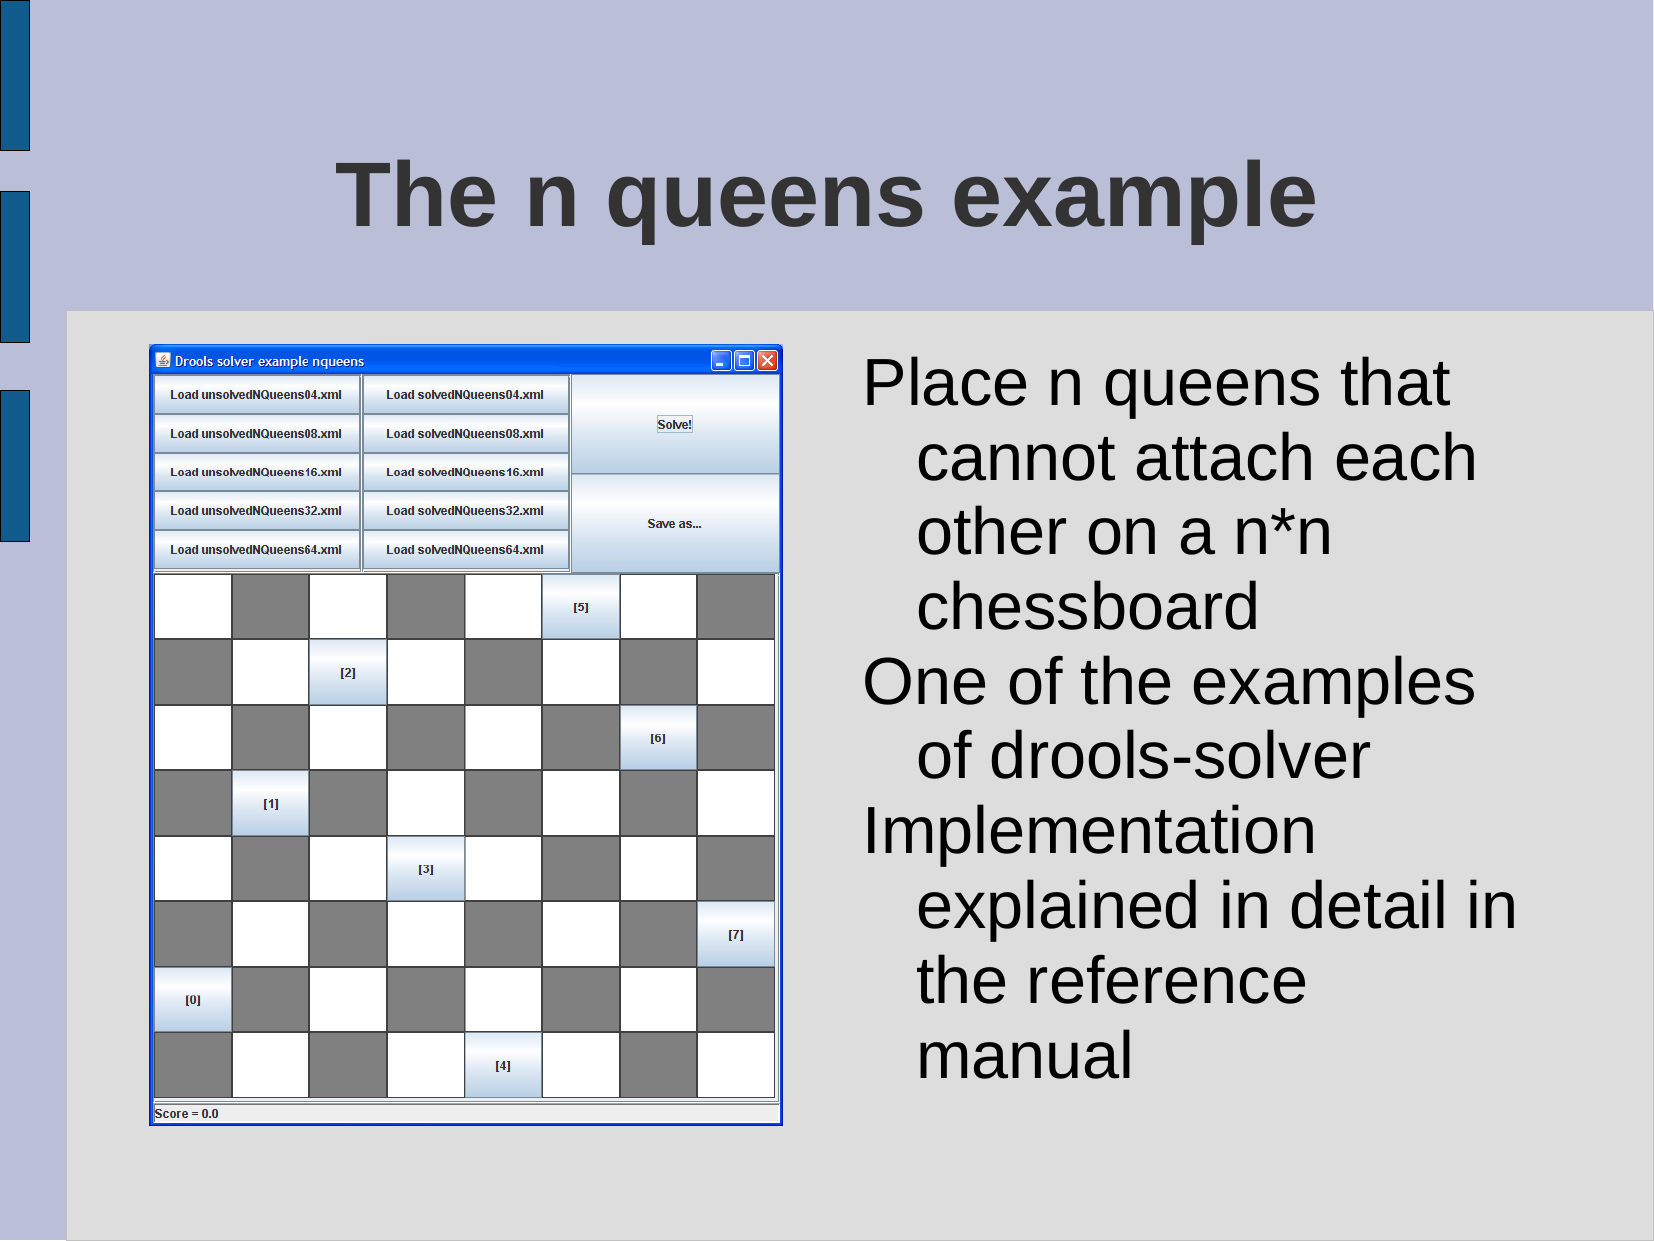

# The n queens example
Place n queens that cannot attach each other on a n*n chessboard
One of the examples of drools-solver
Implementation explained in detail in the reference manual